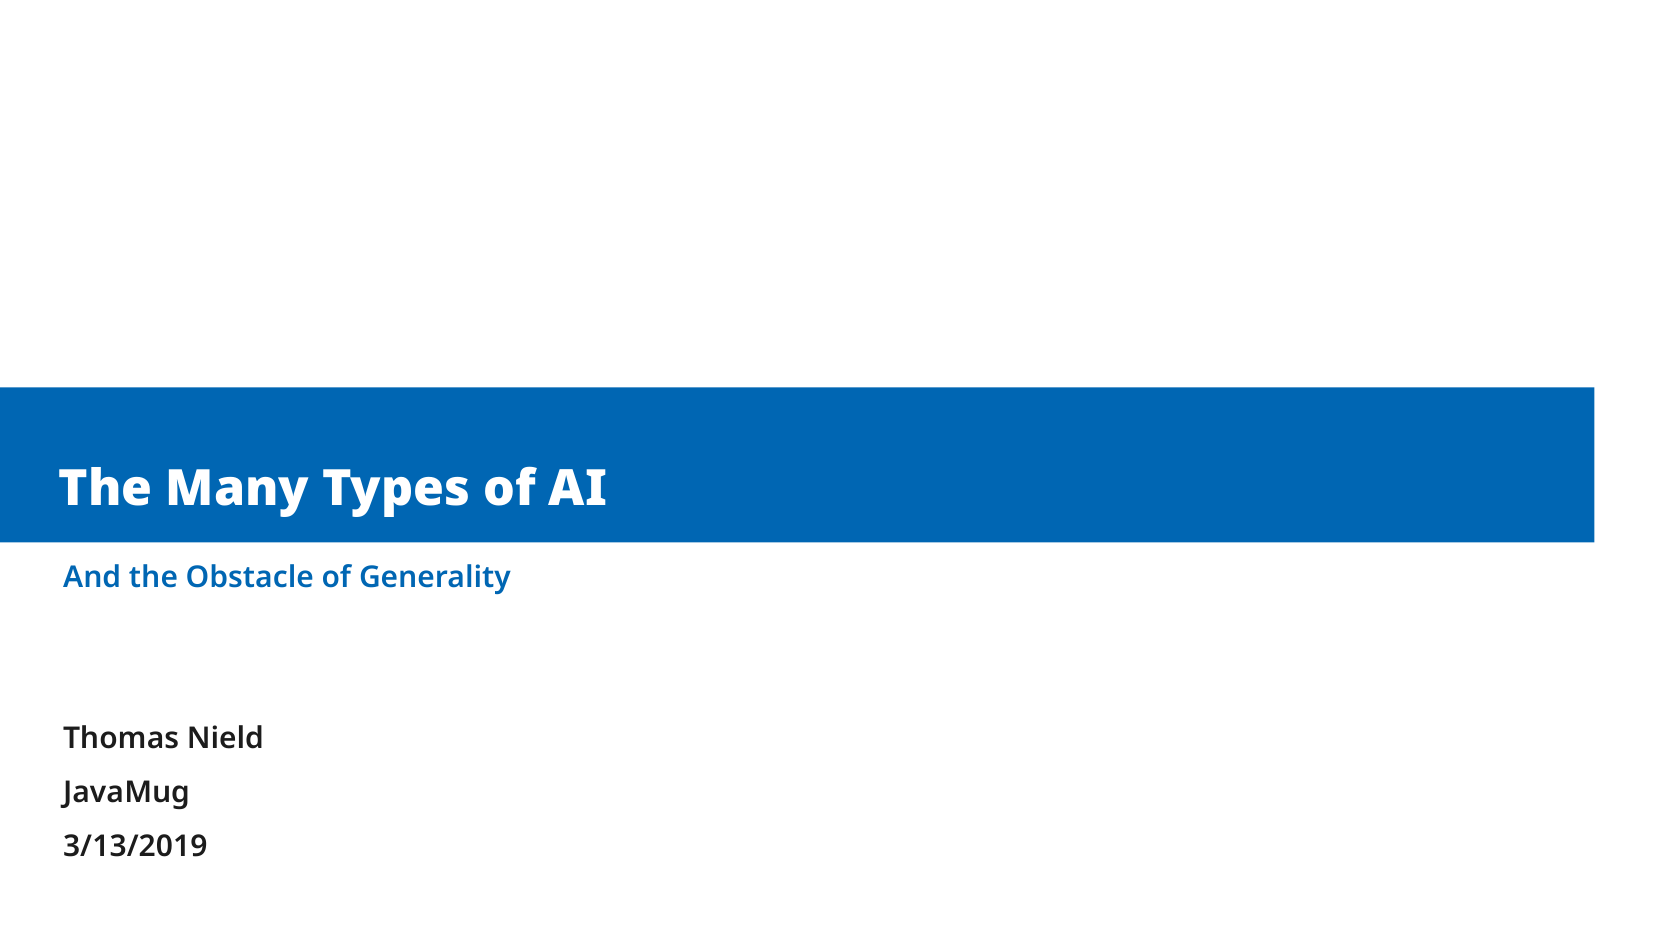

# The Many Types of AI
And the Obstacle of Generality
Thomas Nield
JavaMug
3/13/2019